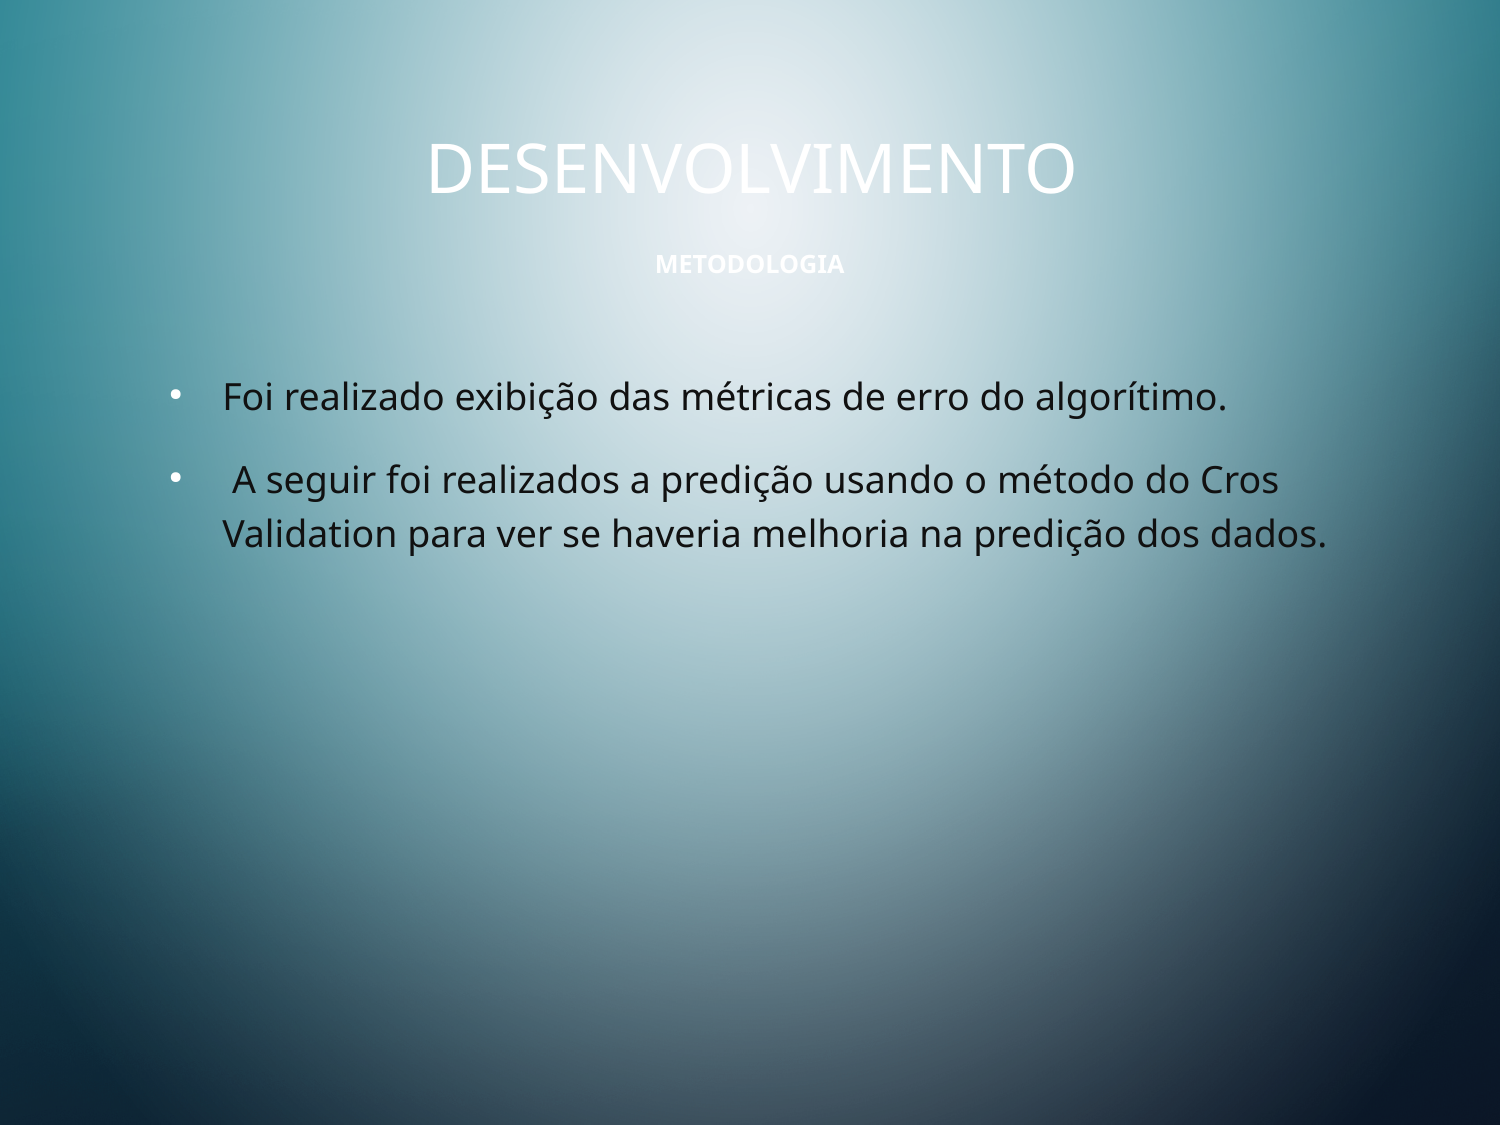

Desenvolvimento
# Metodologia
Foi realizado exibição das métricas de erro do algorítimo.
 A seguir foi realizados a predição usando o método do Cros Validation para ver se haveria melhoria na predição dos dados.